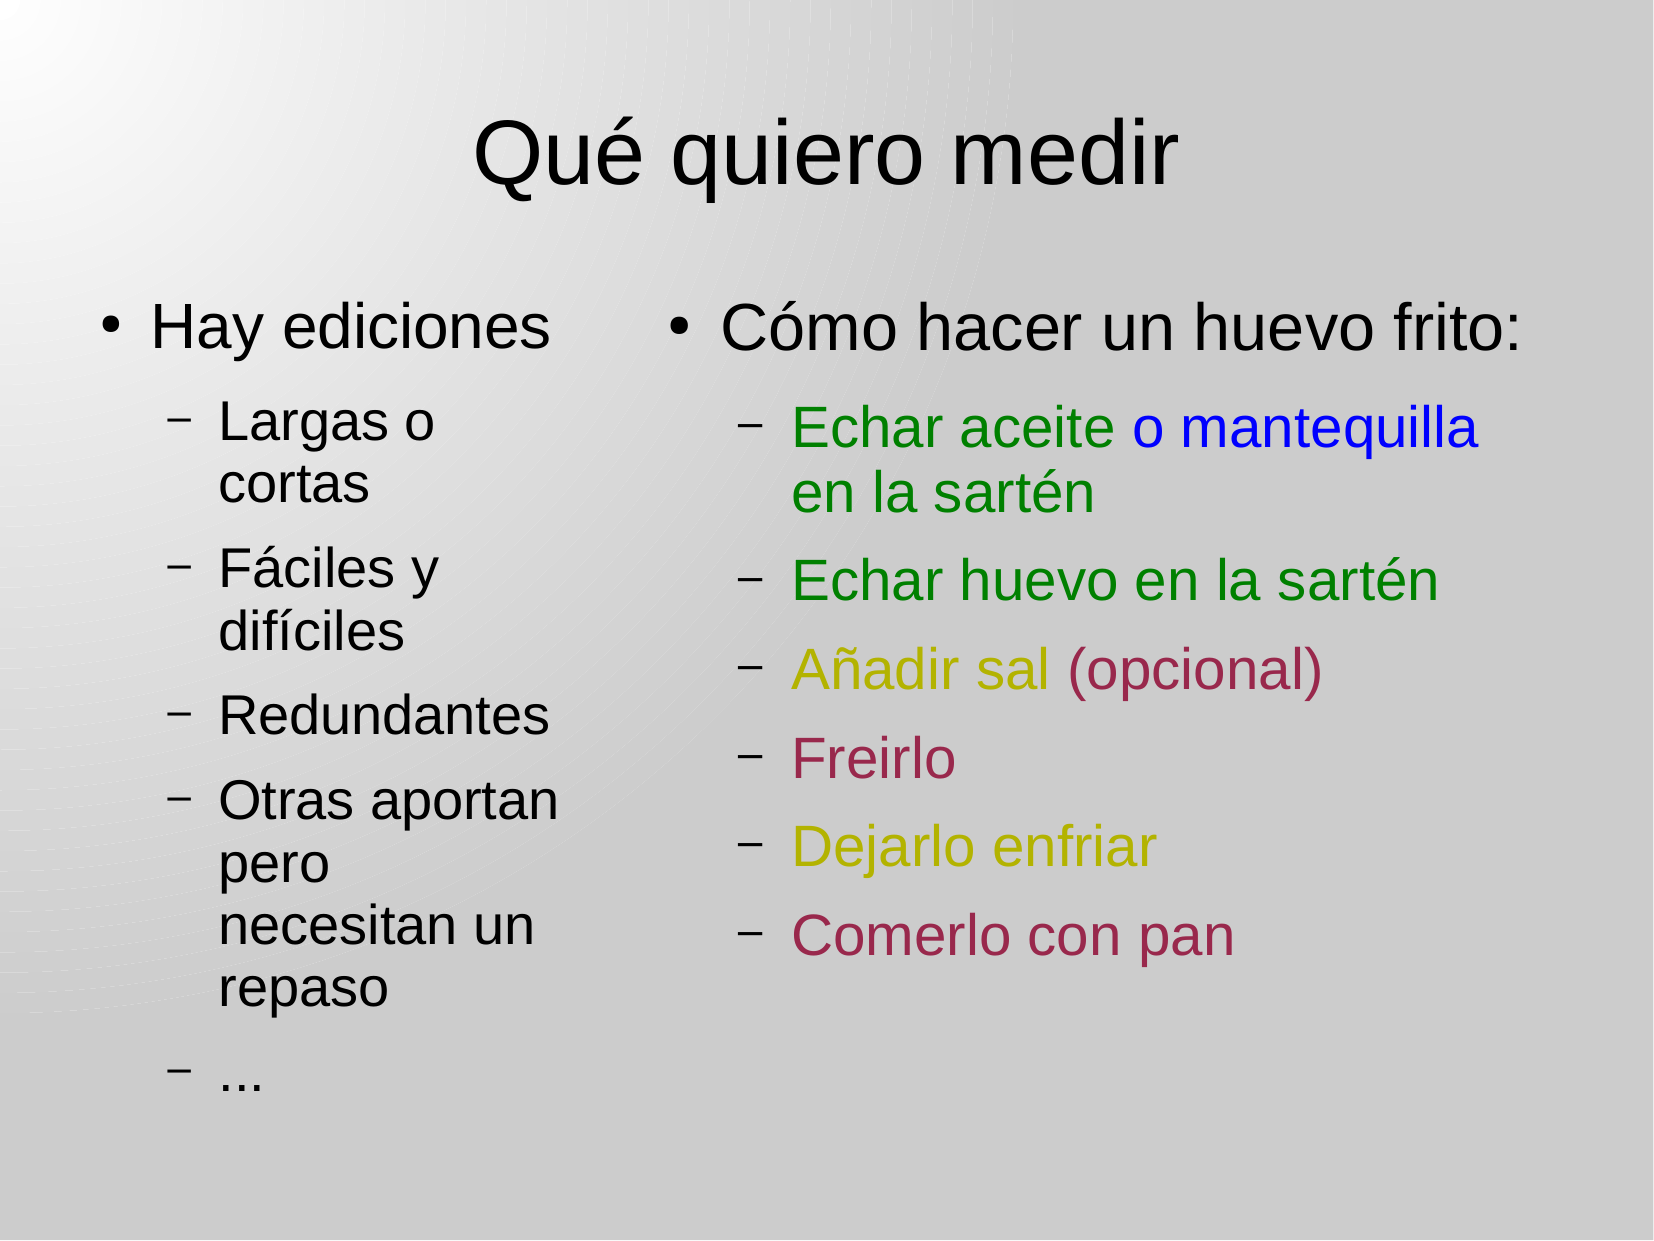

# Qué quiero medir
Hay ediciones
Largas o cortas
Fáciles y difíciles
Redundantes
Otras aportan pero necesitan un repaso
...
Cómo hacer un huevo frito:
Echar aceite o mantequilla en la sartén
Echar huevo en la sartén
Añadir sal (opcional)
Freirlo
Dejarlo enfriar
Comerlo con pan